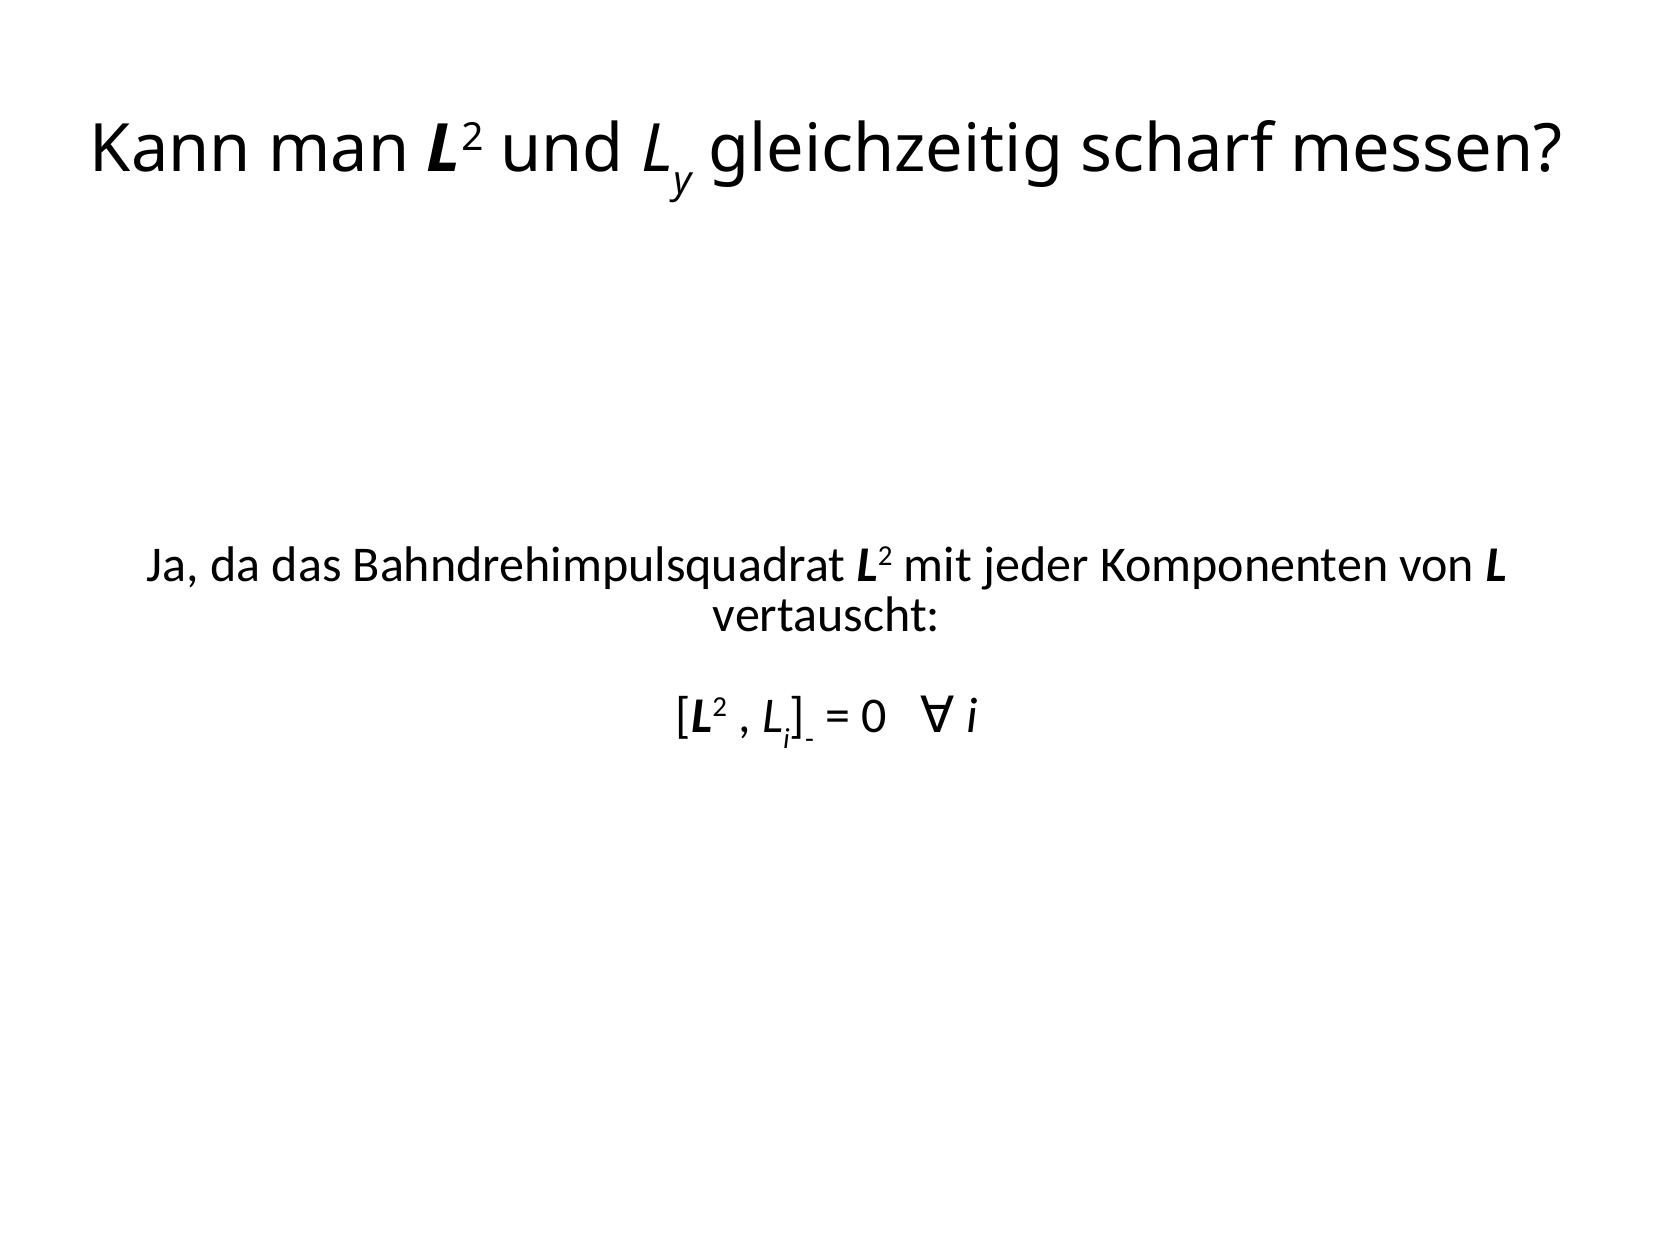

# Kann man L2 und Ly gleichzeitig scharf messen?
Ja, da das Bahndrehimpulsquadrat L2 mit jeder Komponenten von L vertauscht:
[L2 , Li]- = 0 ∀ i